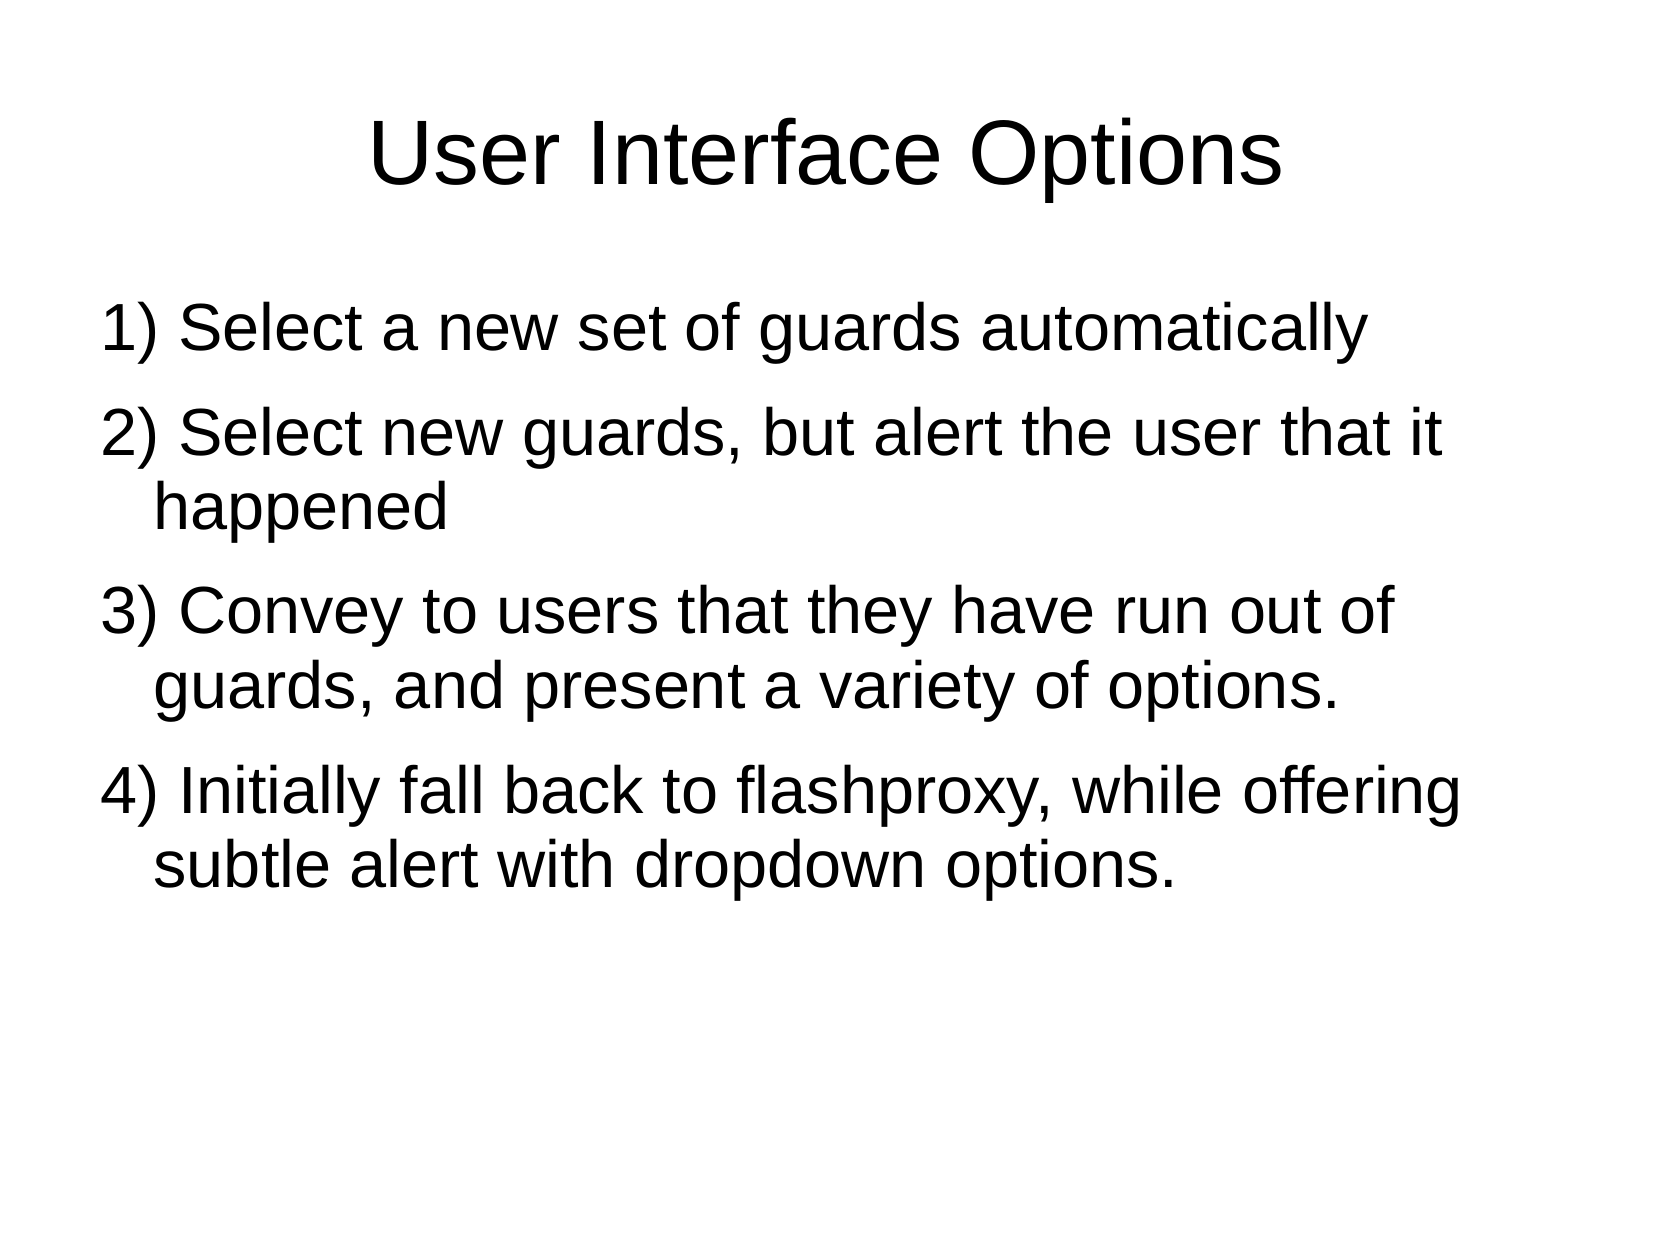

# User Interface Options
 Select a new set of guards automatically
 Select new guards, but alert the user that it happened
 Convey to users that they have run out of guards, and present a variety of options.
 Initially fall back to flashproxy, while offering subtle alert with dropdown options.